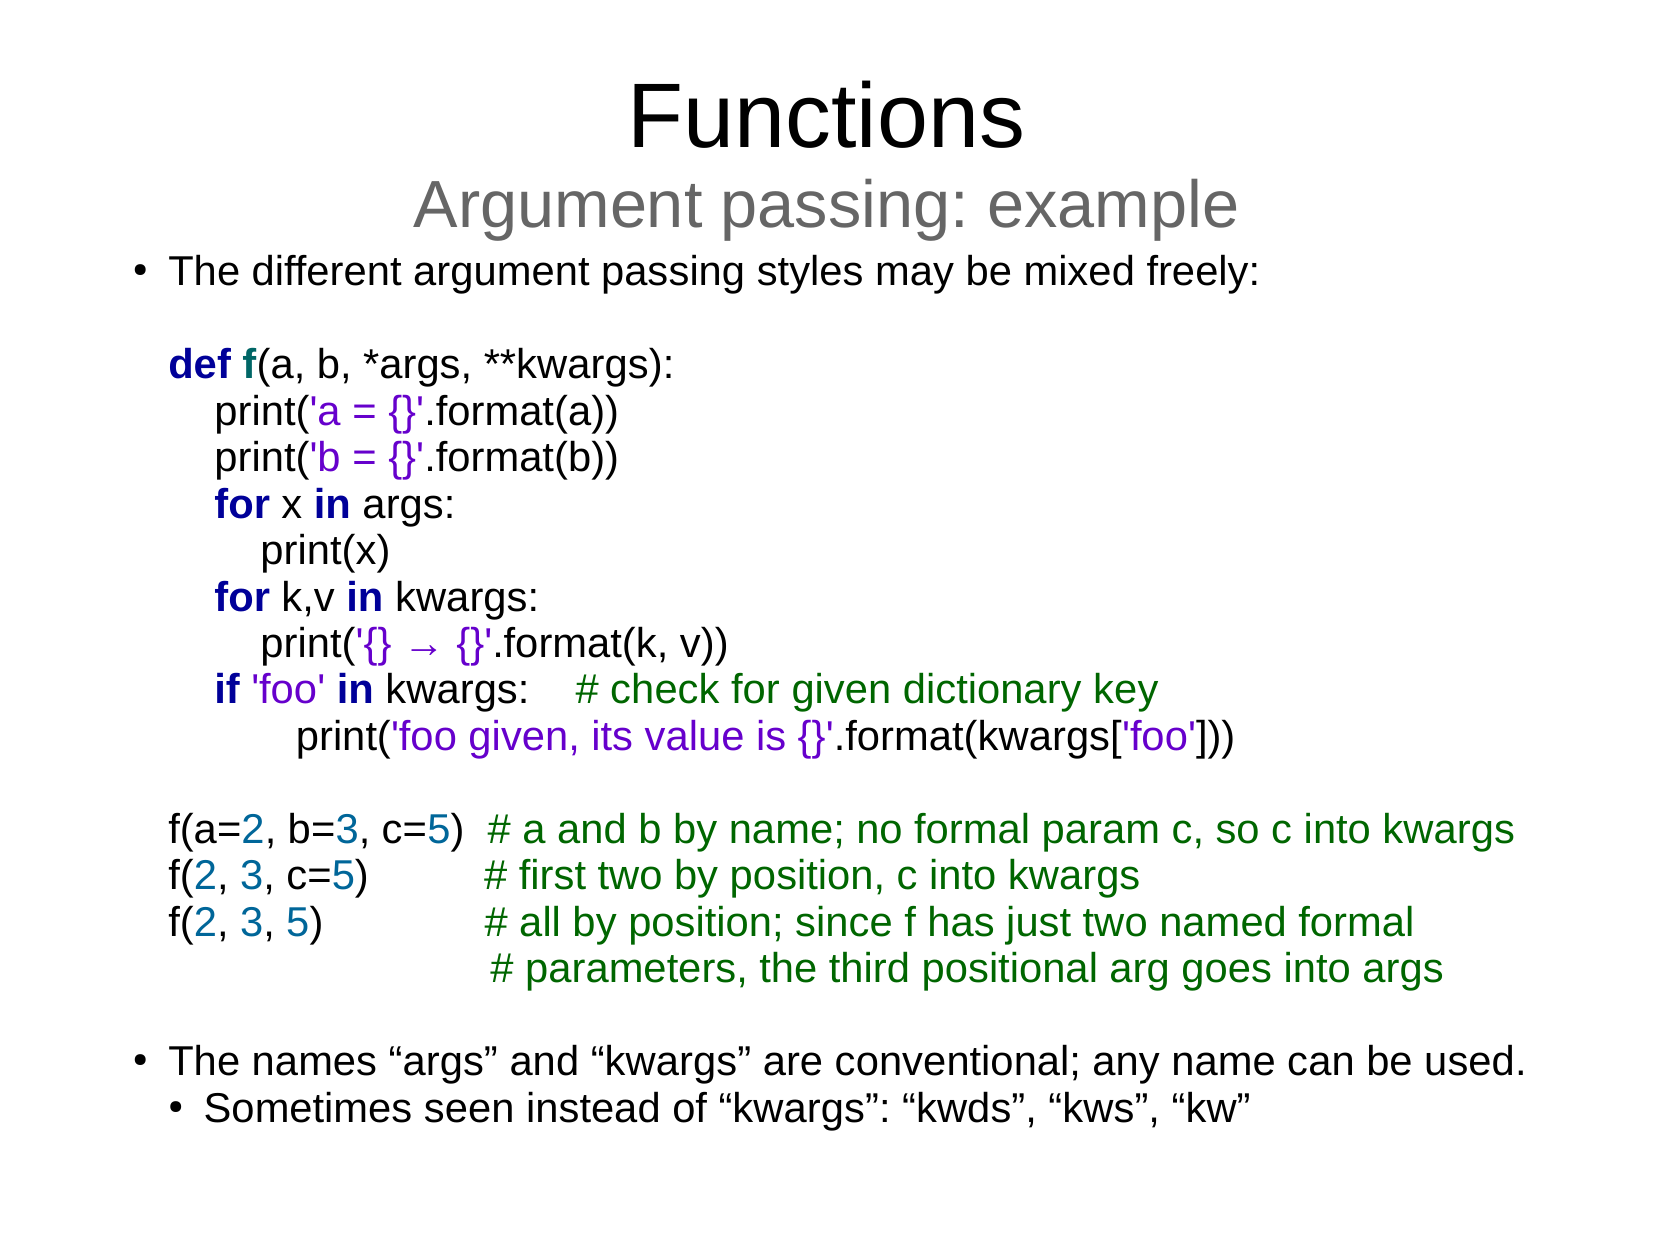

# Functions Argument passing: example
The different argument passing styles may be mixed freely:
def f(a, b, *args, **kwargs):
 print('a = {}'.format(a))
 print('b = {}'.format(b))
 for x in args:
 print(x)
 for k,v in kwargs:
 print('{} → {}'.format(k, v))
 if 'foo' in kwargs: # check for given dictionary key
 print('foo given, its value is {}'.format(kwargs['foo']))
f(a=2, b=3, c=5) # a and b by name; no formal param c, so c into kwargs
f(2, 3, c=5) # first two by position, c into kwargs
f(2, 3, 5) # all by position; since f has just two named formal
 # parameters, the third positional arg goes into args
The names “args” and “kwargs” are conventional; any name can be used.
Sometimes seen instead of “kwargs”: “kwds”, “kws”, “kw”